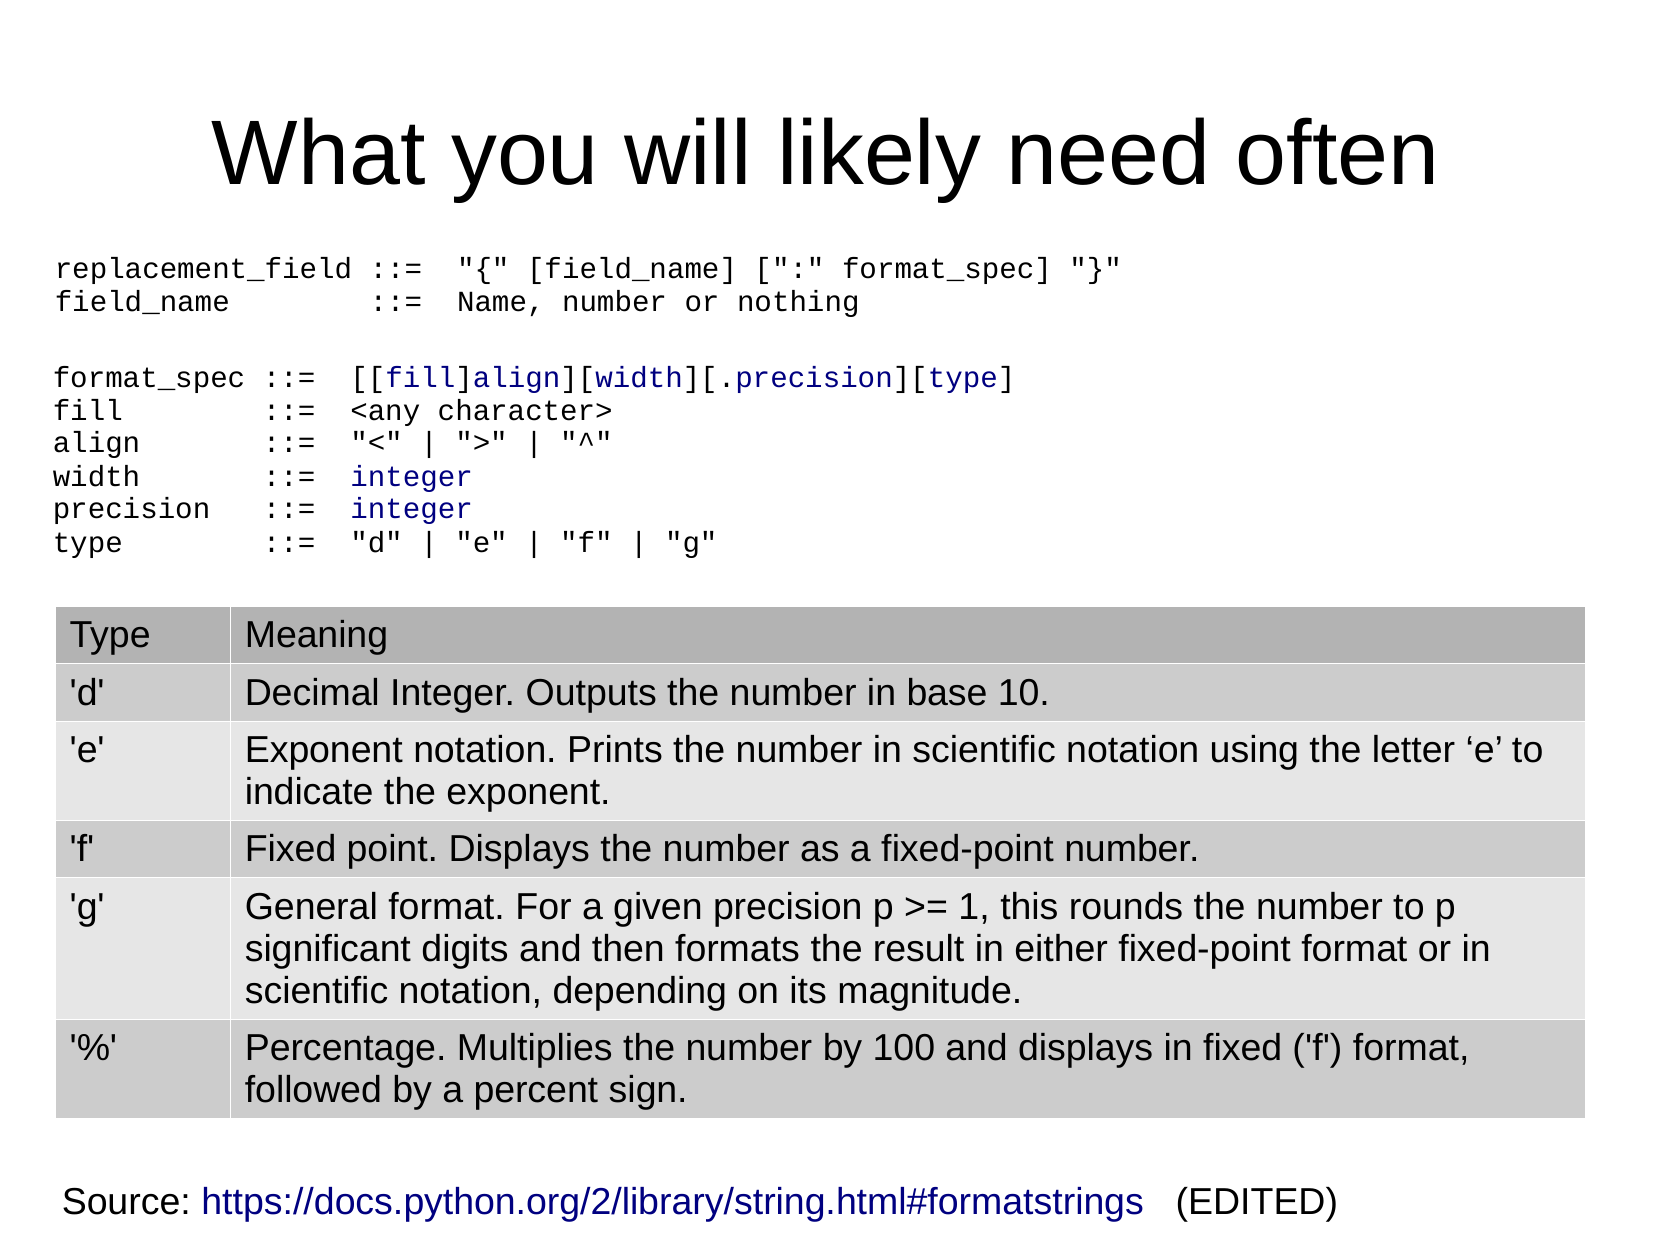

# What you will likely need often
replacement_field ::= "{" [field_name] [":" format_spec] "}"
field_name ::= Name, number or nothing
format_spec ::= [[fill]align][width][.precision][type]
fill ::= <any character>
align ::= "<" | ">" | "^"
width ::= integer
precision ::= integer
type ::= "d" | "e" | "f" | "g"
| Type | Meaning |
| --- | --- |
| 'd' | Decimal Integer. Outputs the number in base 10. |
| 'e' | Exponent notation. Prints the number in scientific notation using the letter ‘e’ to indicate the exponent. |
| 'f' | Fixed point. Displays the number as a fixed-point number. |
| 'g' | General format. For a given precision p >= 1, this rounds the number to p significant digits and then formats the result in either fixed-point format or in scientific notation, depending on its magnitude. |
| '%' | Percentage. Multiplies the number by 100 and displays in fixed ('f') format, followed by a percent sign. |
Source: https://docs.python.org/2/library/string.html#formatstrings (EDITED)